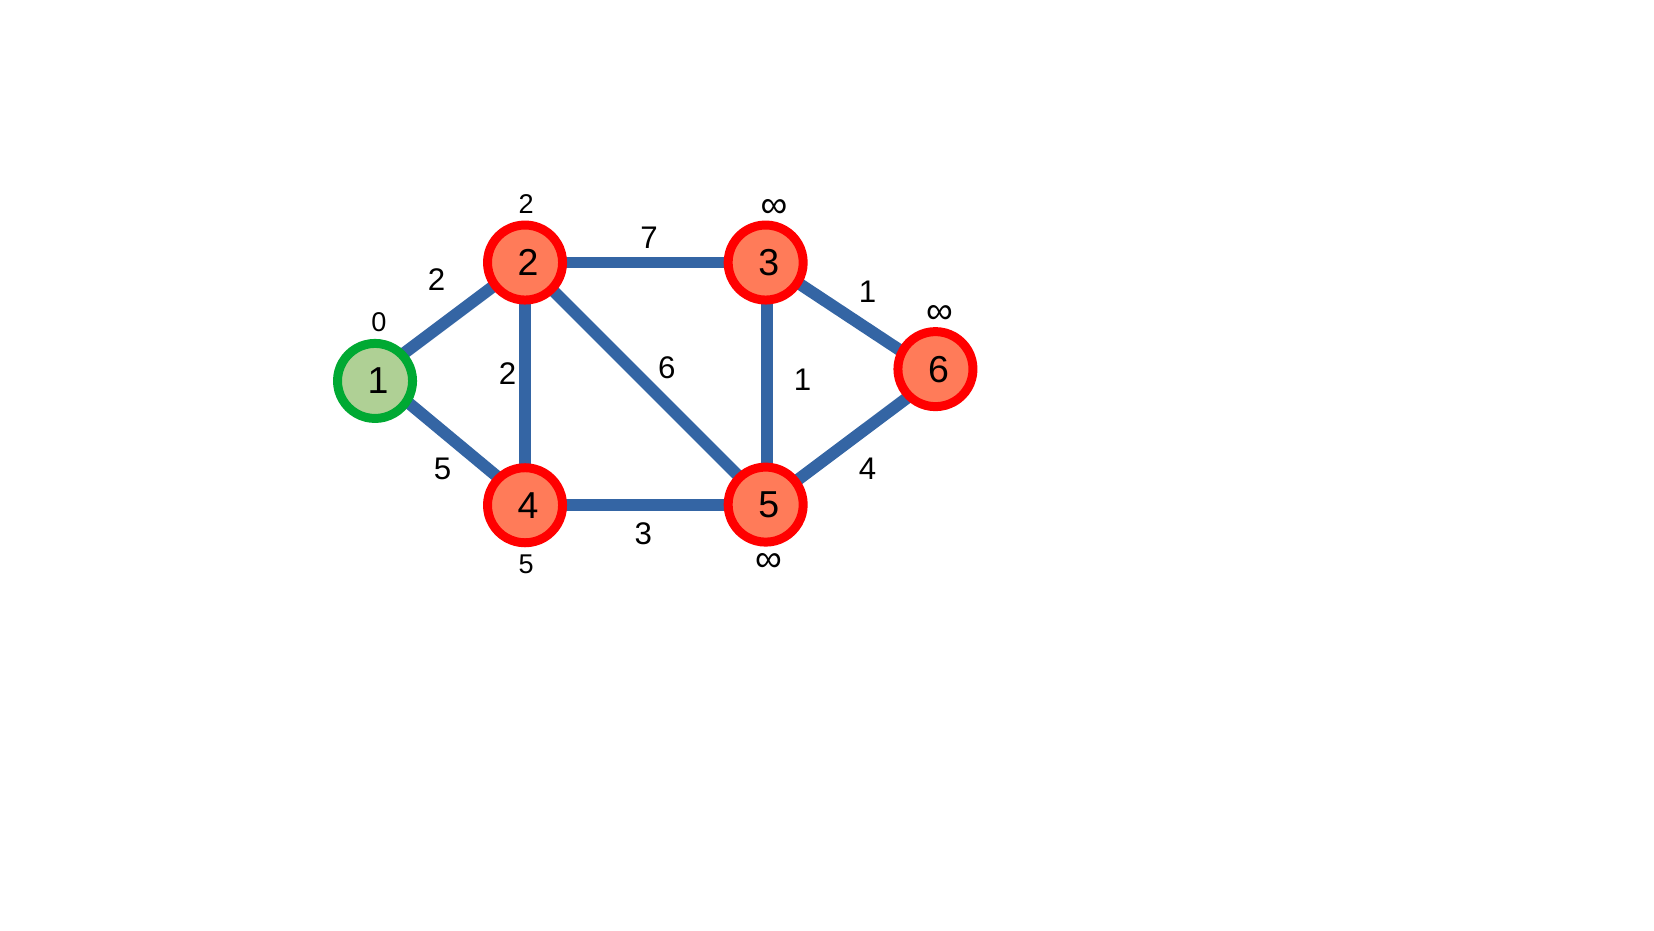

2
∞
7
2
3
2
1
∞
0
6
6
1
2
1
5
4
5
4
3
∞
5